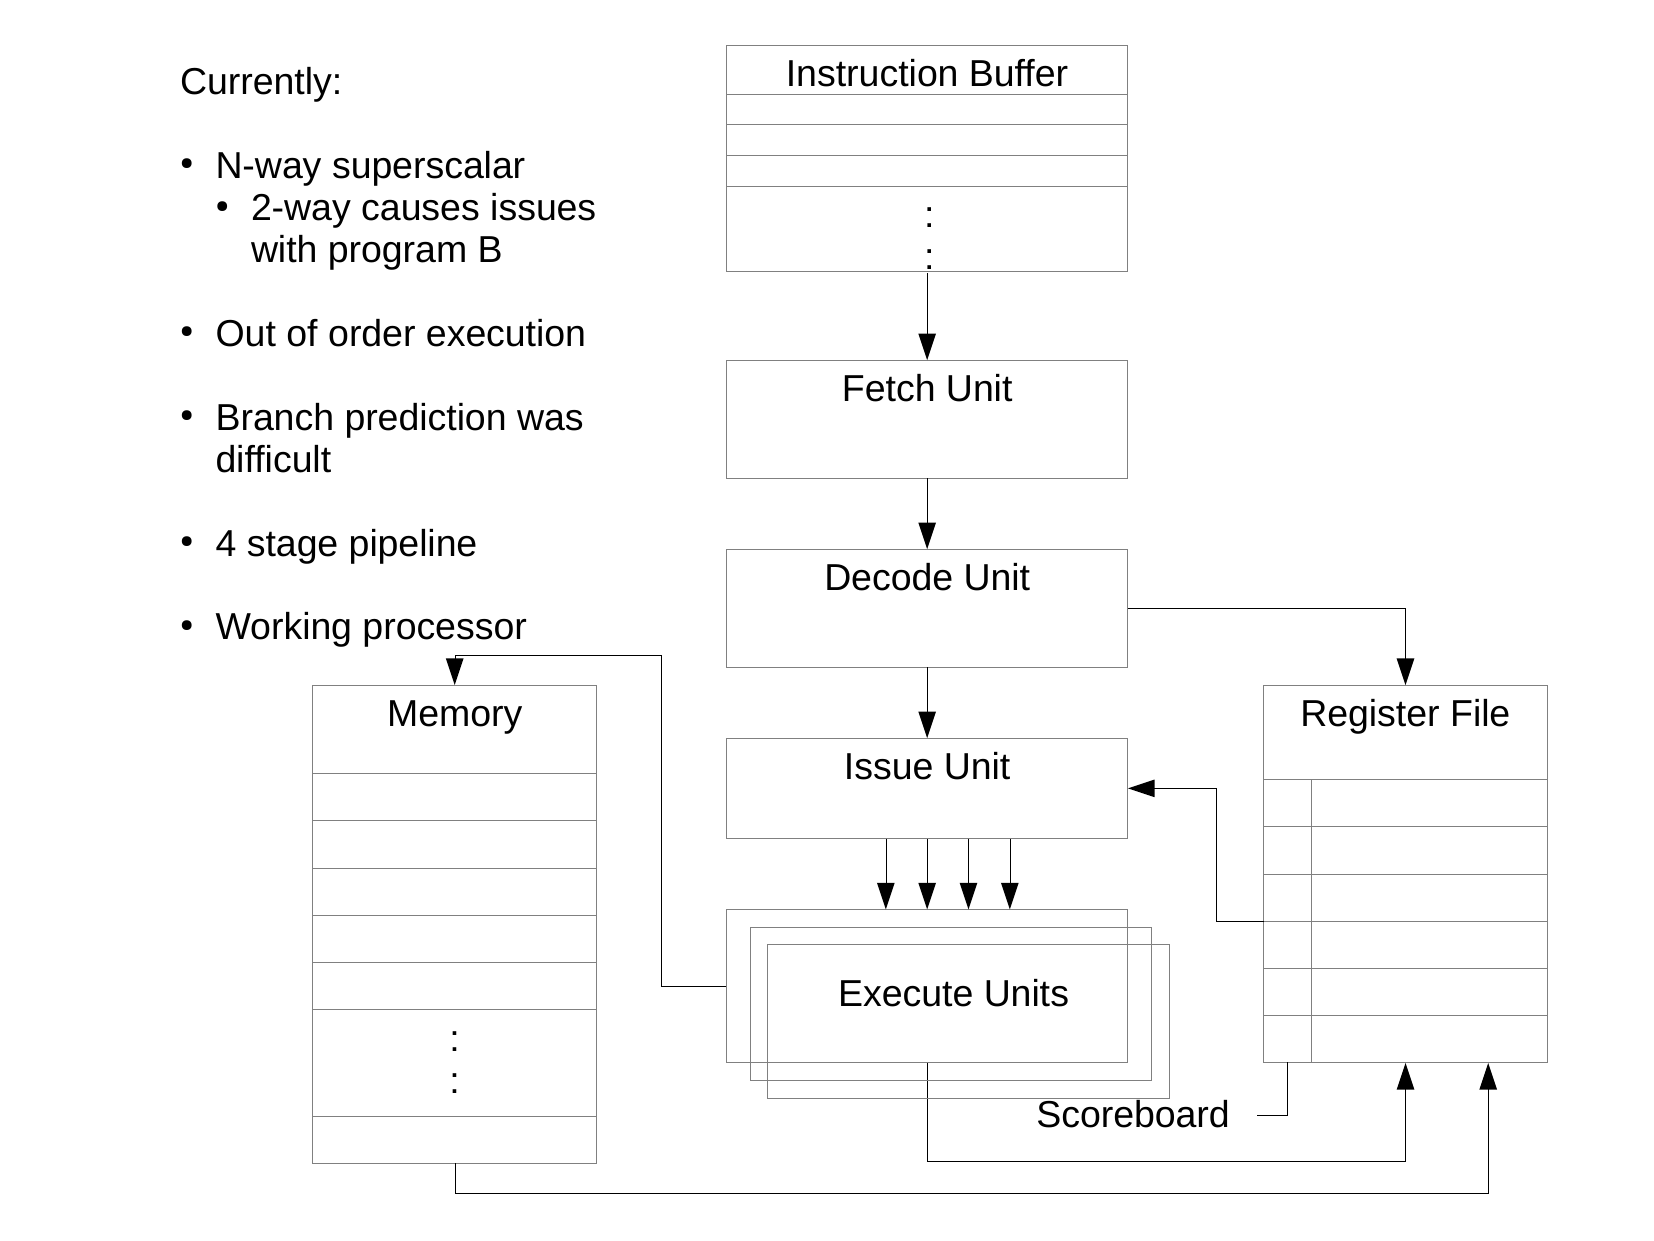

Instruction Buffer
:
:
Currently:
N-way superscalar
2-way causes issues with program B
Out of order execution
Branch prediction was difficult
4 stage pipeline
Working processor
Fetch Unit
Decode Unit
Memory
Register File
Issue Unit
Execute Units
:
:
Scoreboard